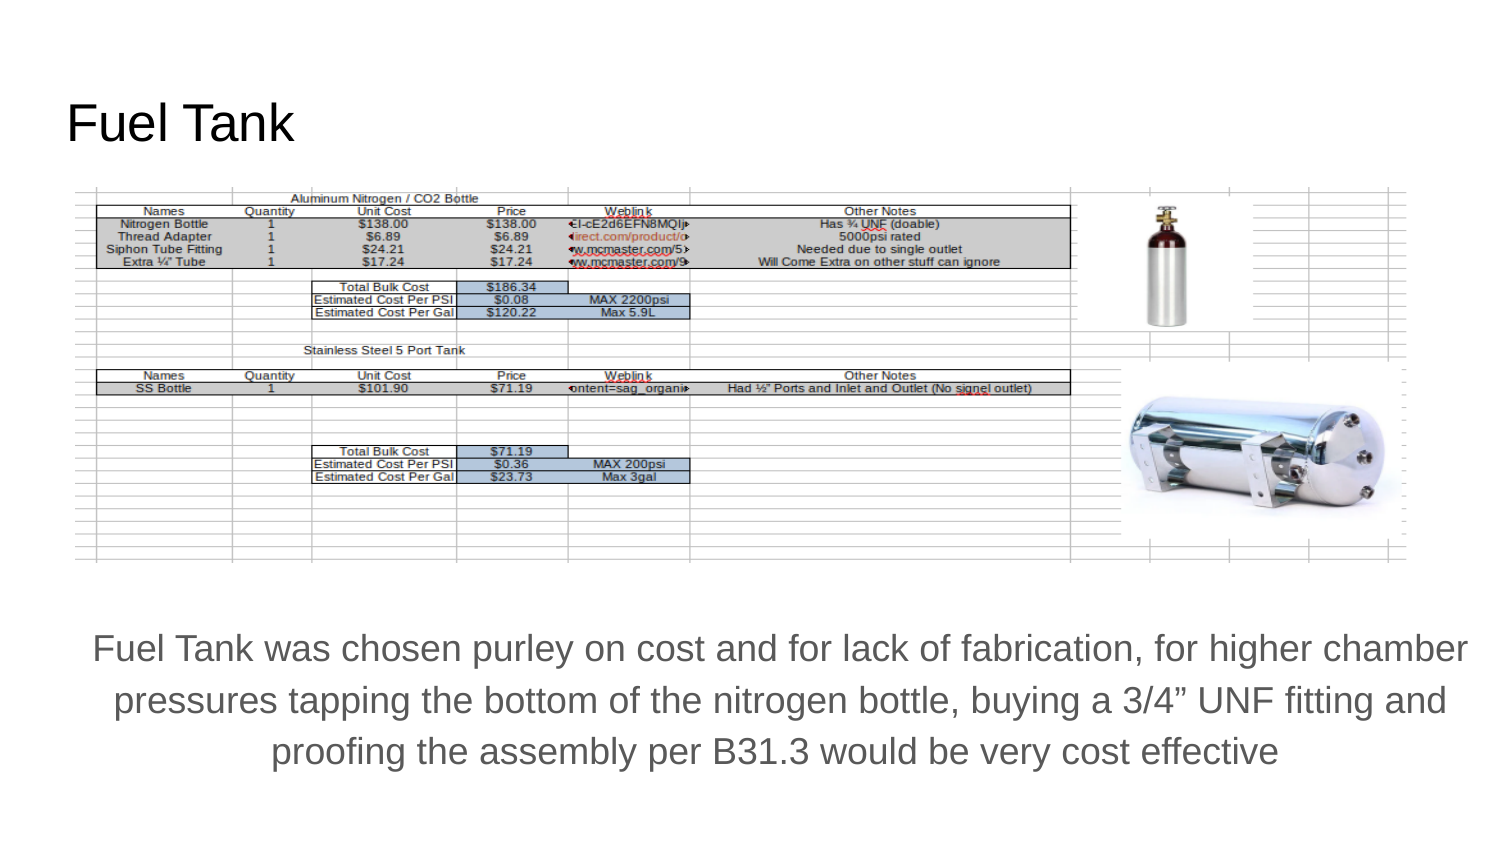

# Fuel Tank
Fuel Tank was chosen purley on cost and for lack of fabrication, for higher chamber pressures tapping the bottom of the nitrogen bottle, buying a 3/4” UNF fitting and proofing the assembly per B31.3 would be very cost effective